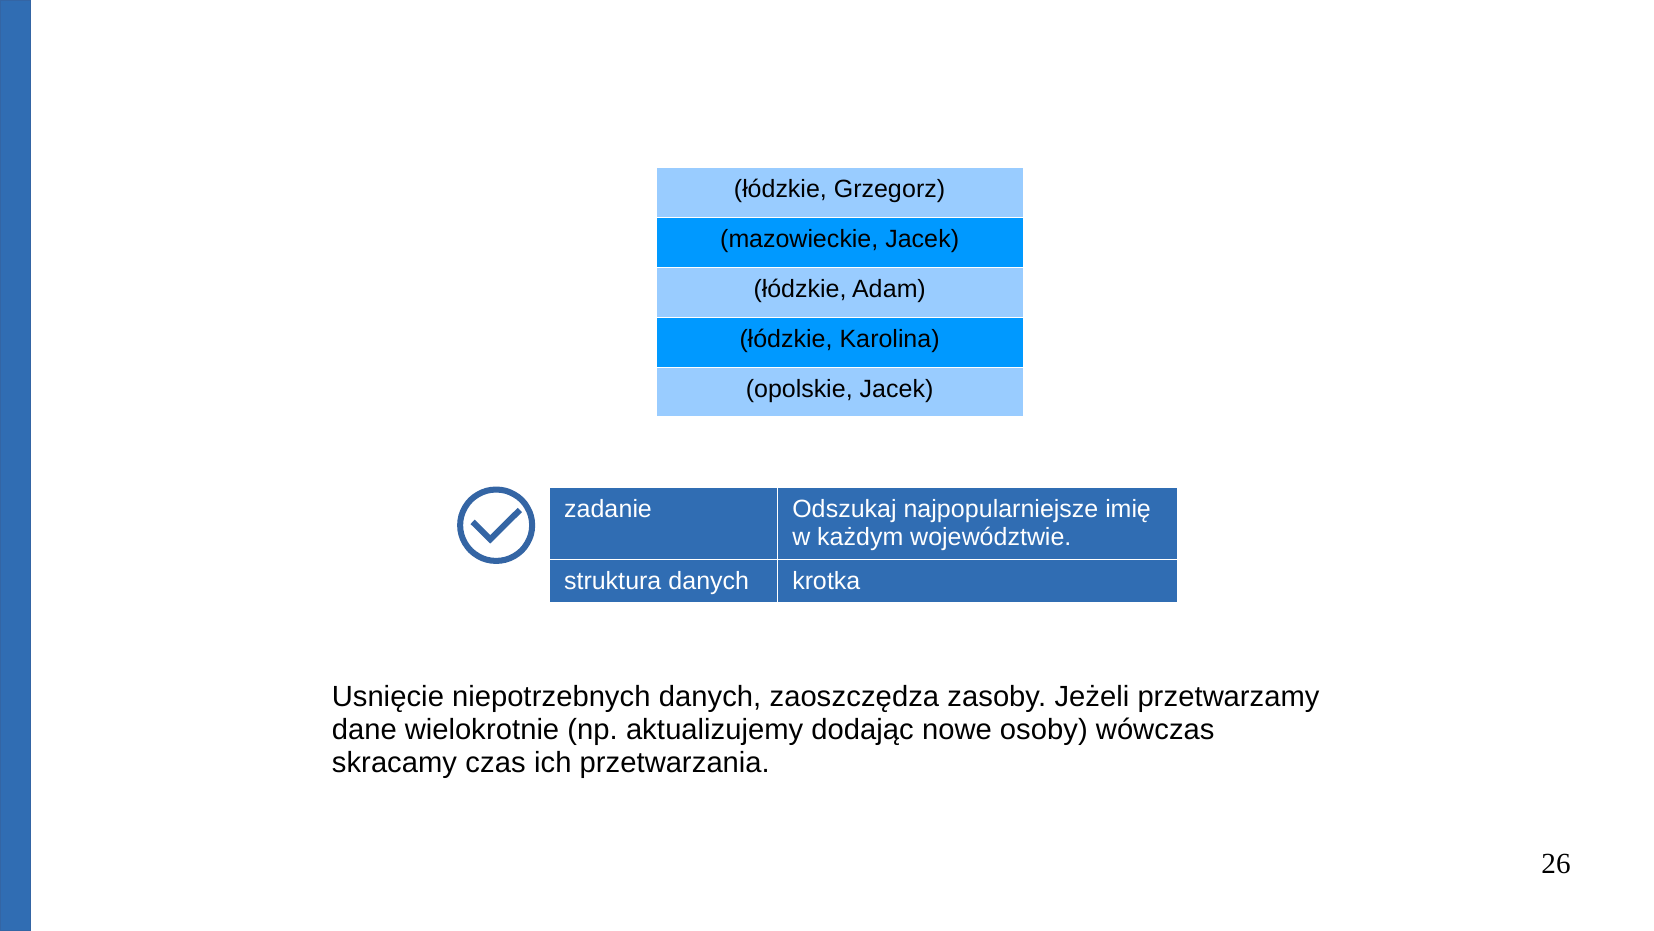

| (łódzkie, Grzegorz) |
| --- |
| (mazowieckie, Jacek) |
| (łódzkie, Adam) |
| (łódzkie, Karolina) |
| (opolskie, Jacek) |
| zadanie | Odszukaj najpopularniejsze imię w każdym województwie. |
| --- | --- |
| struktura danych | krotka |
Usnięcie niepotrzebnych danych, zaoszczędza zasoby. Jeżeli przetwarzamy dane wielokrotnie (np. aktualizujemy dodając nowe osoby) wówczas skracamy czas ich przetwarzania.
26